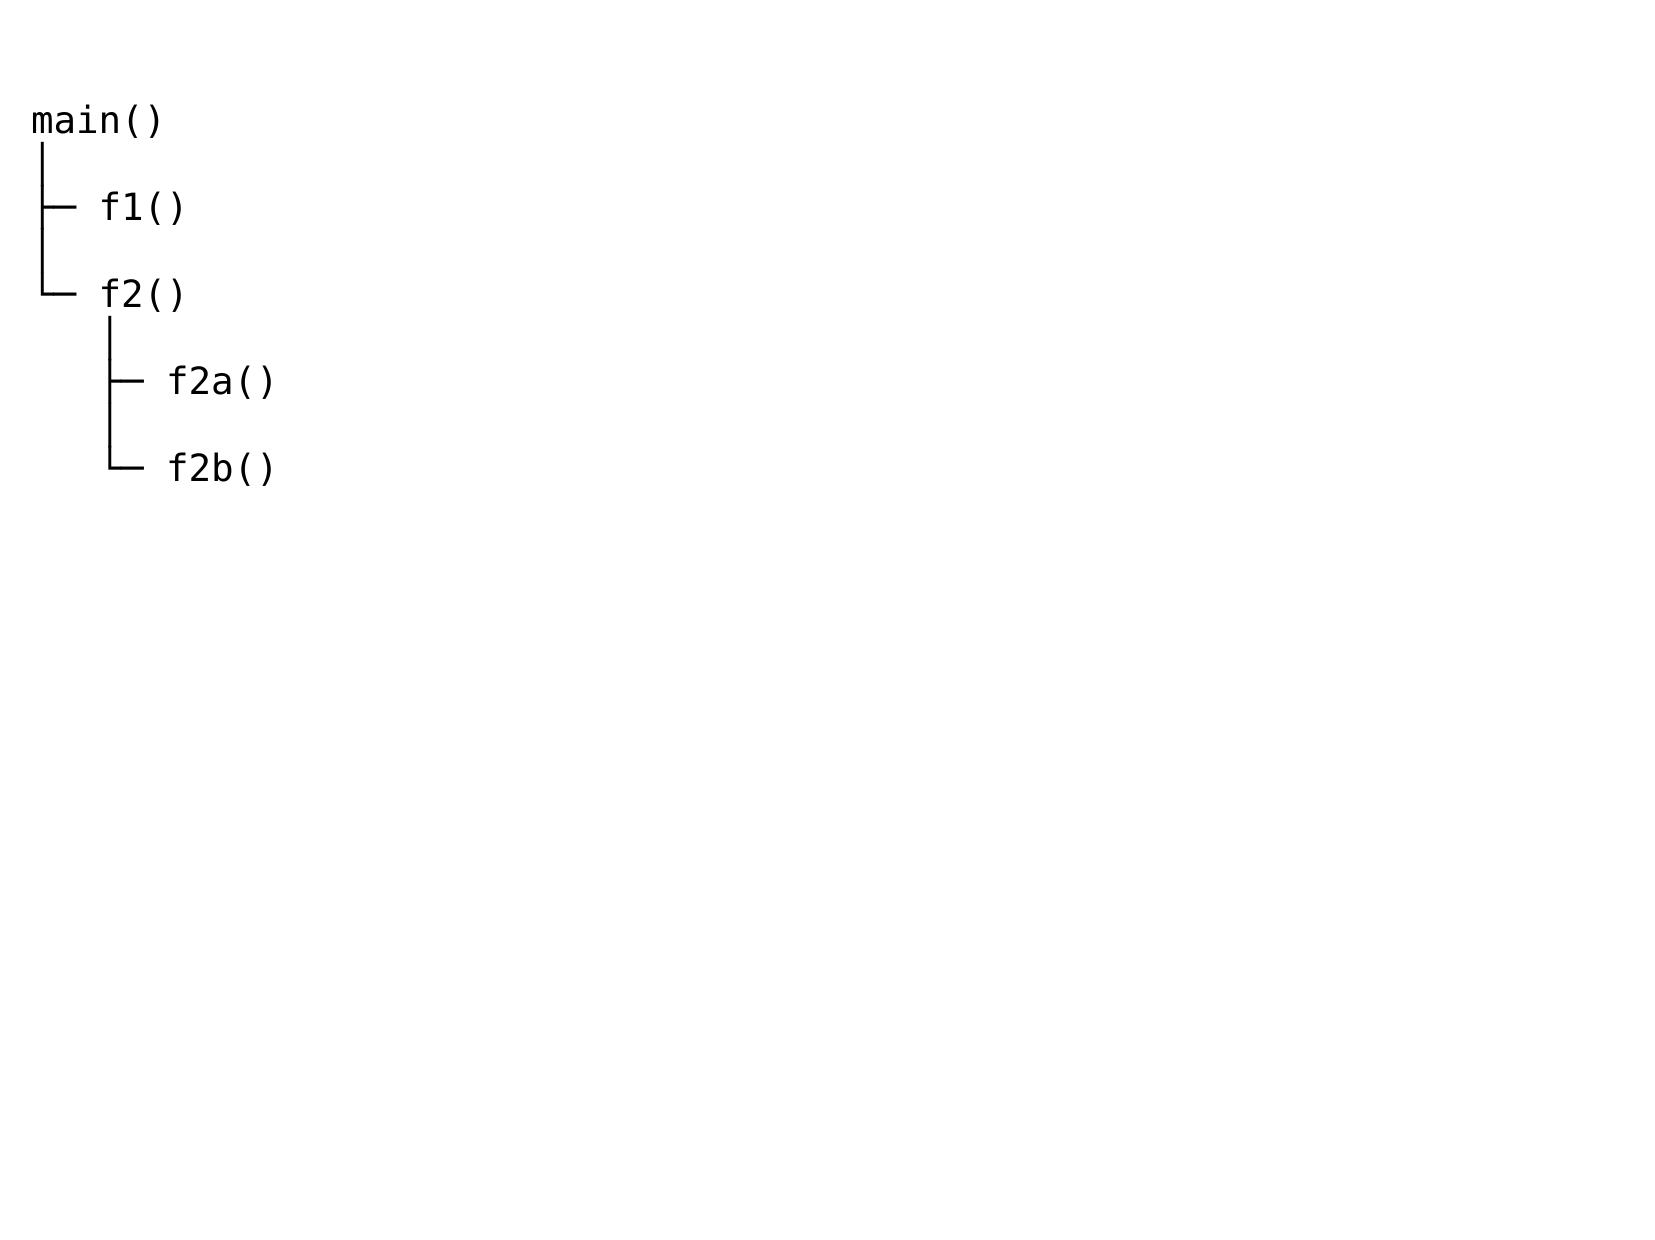

main()
 │
 ├─ f1()
 │
 └─ f2()
 │
 ├─ f2a()
 │
 └─ f2b()